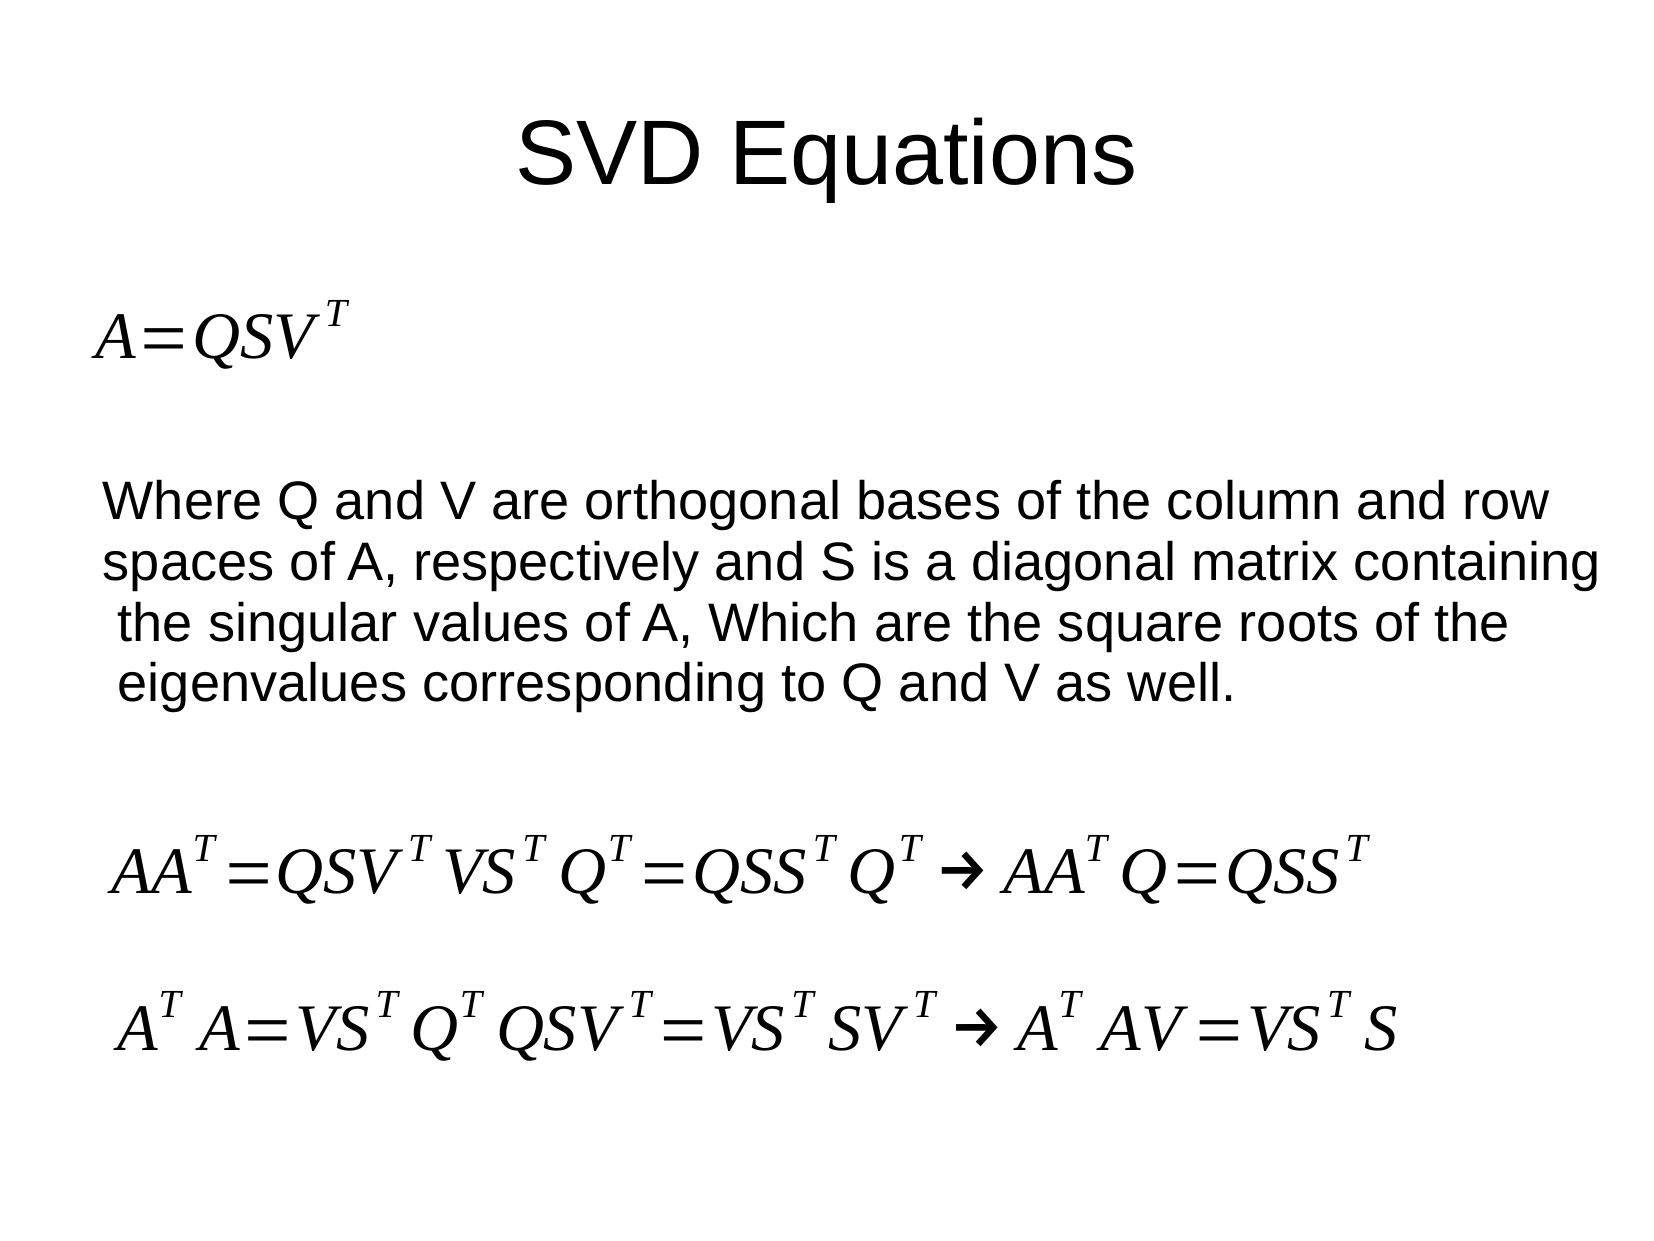

# SVD Equations
Where Q and V are orthogonal bases of the column and row
spaces of A, respectively and S is a diagonal matrix containing
 the singular values of A, Which are the square roots of the
 eigenvalues corresponding to Q and V as well.